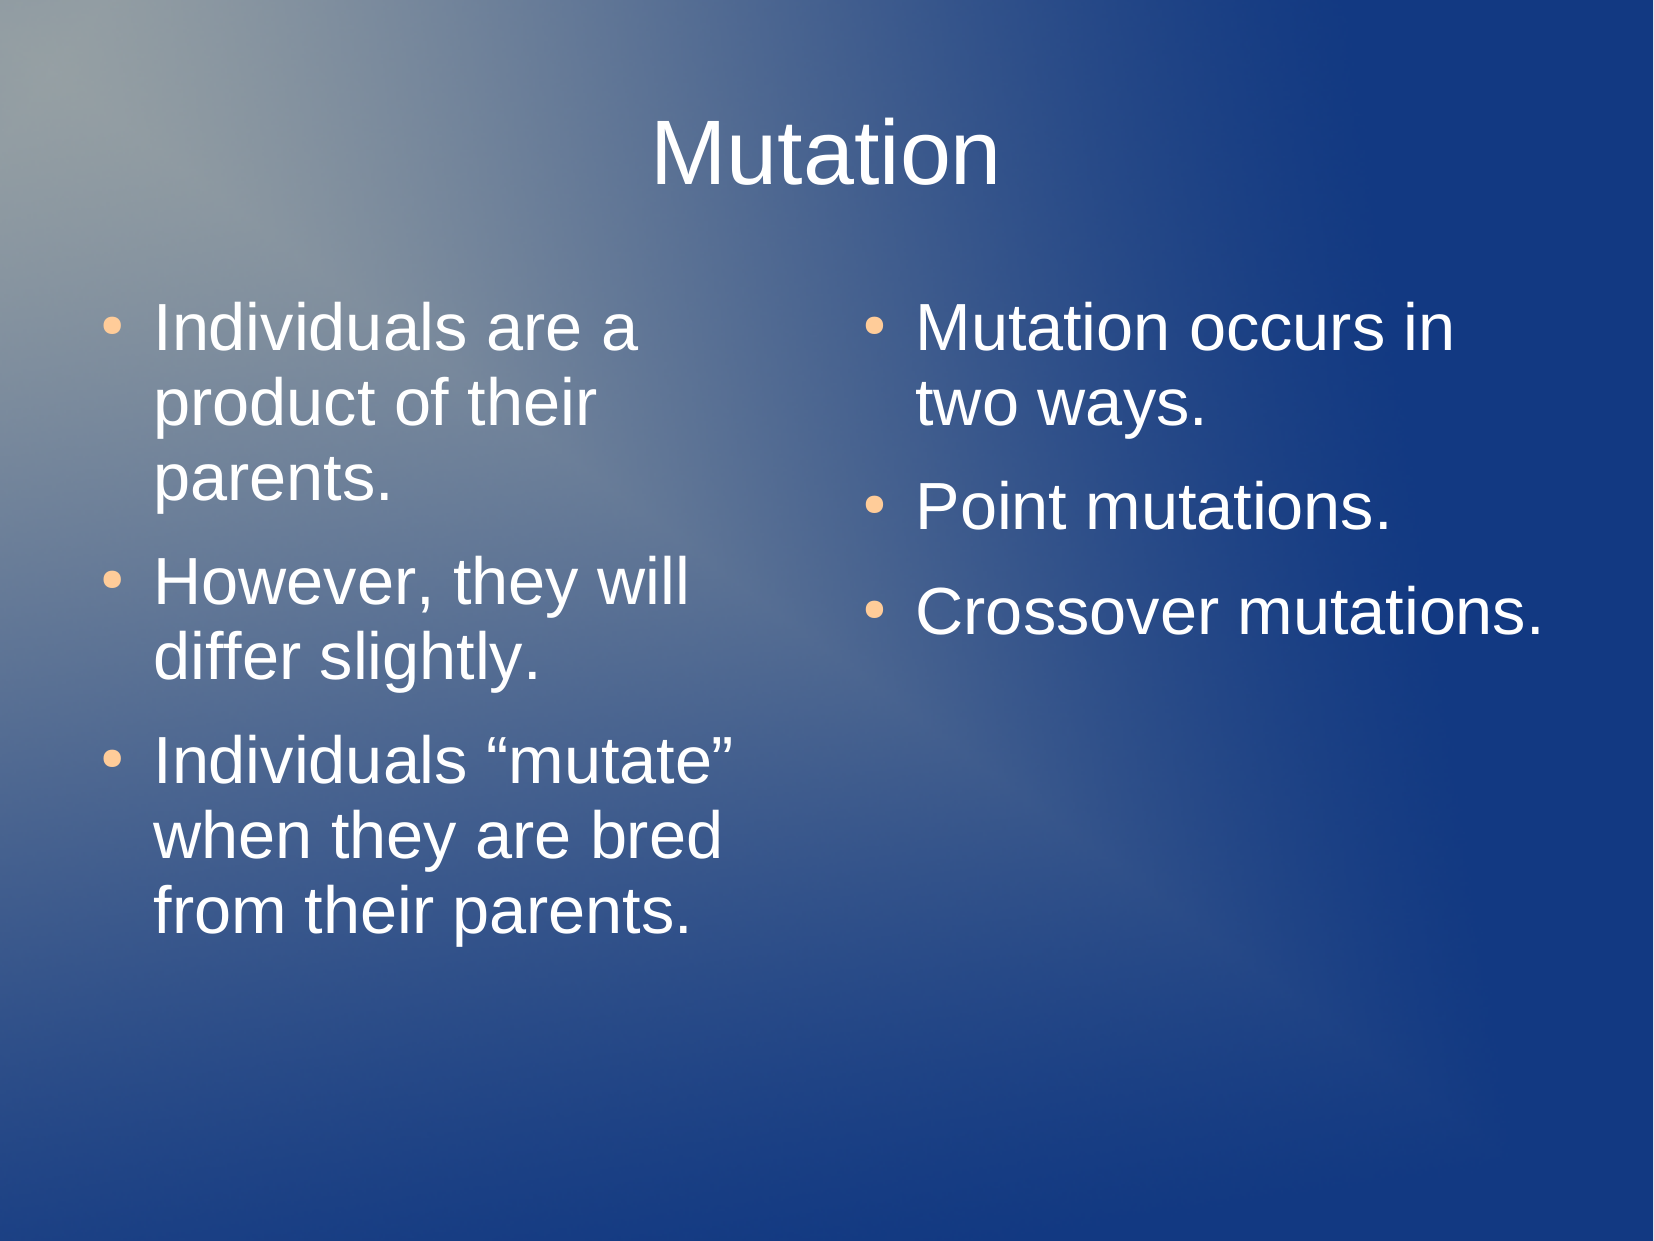

# Mutation
Individuals are a product of their parents.
However, they will differ slightly.
Individuals “mutate” when they are bred from their parents.
Mutation occurs in two ways.
Point mutations.
Crossover mutations.